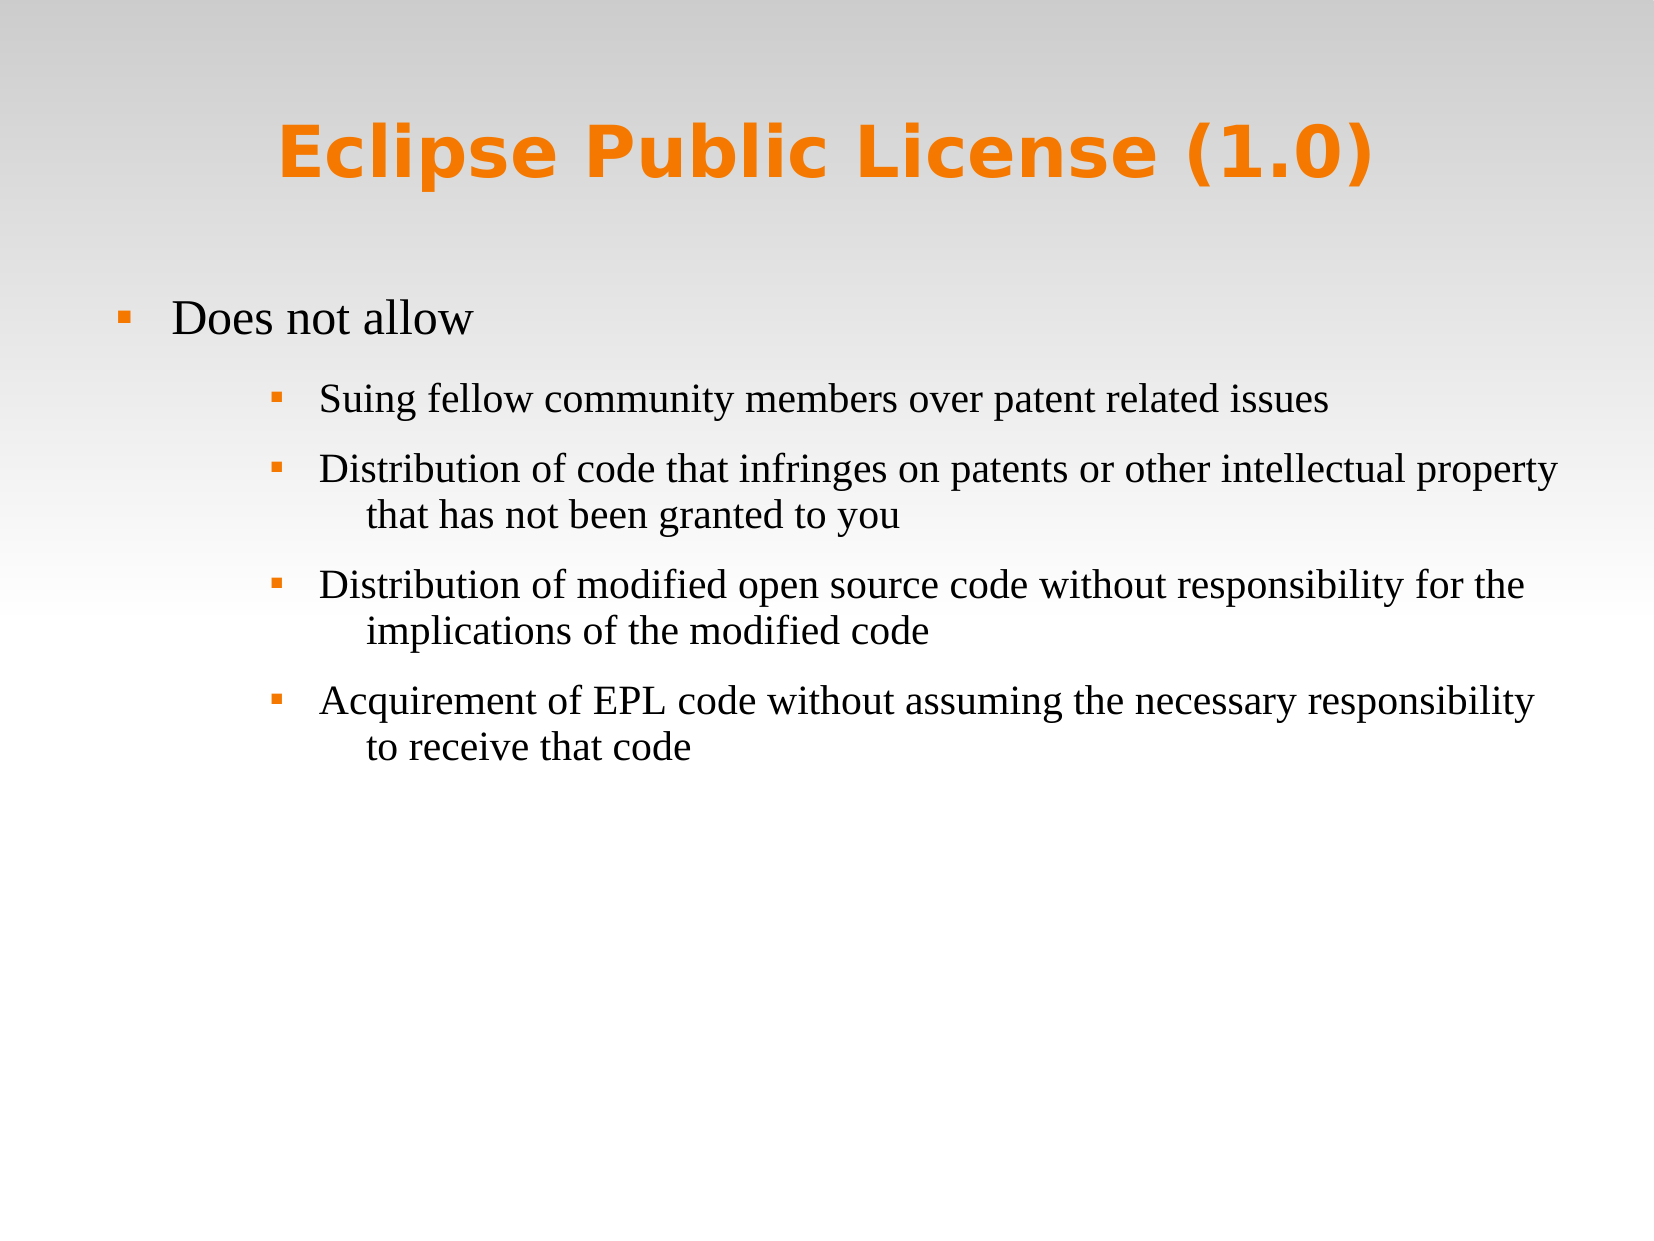

# Eclipse Public License (1.0)
Does not allow
Suing fellow community members over patent related issues
Distribution of code that infringes on patents or other intellectual property that has not been granted to you
Distribution of modified open source code without responsibility for the implications of the modified code
Acquirement of EPL code without assuming the necessary responsibility to receive that code